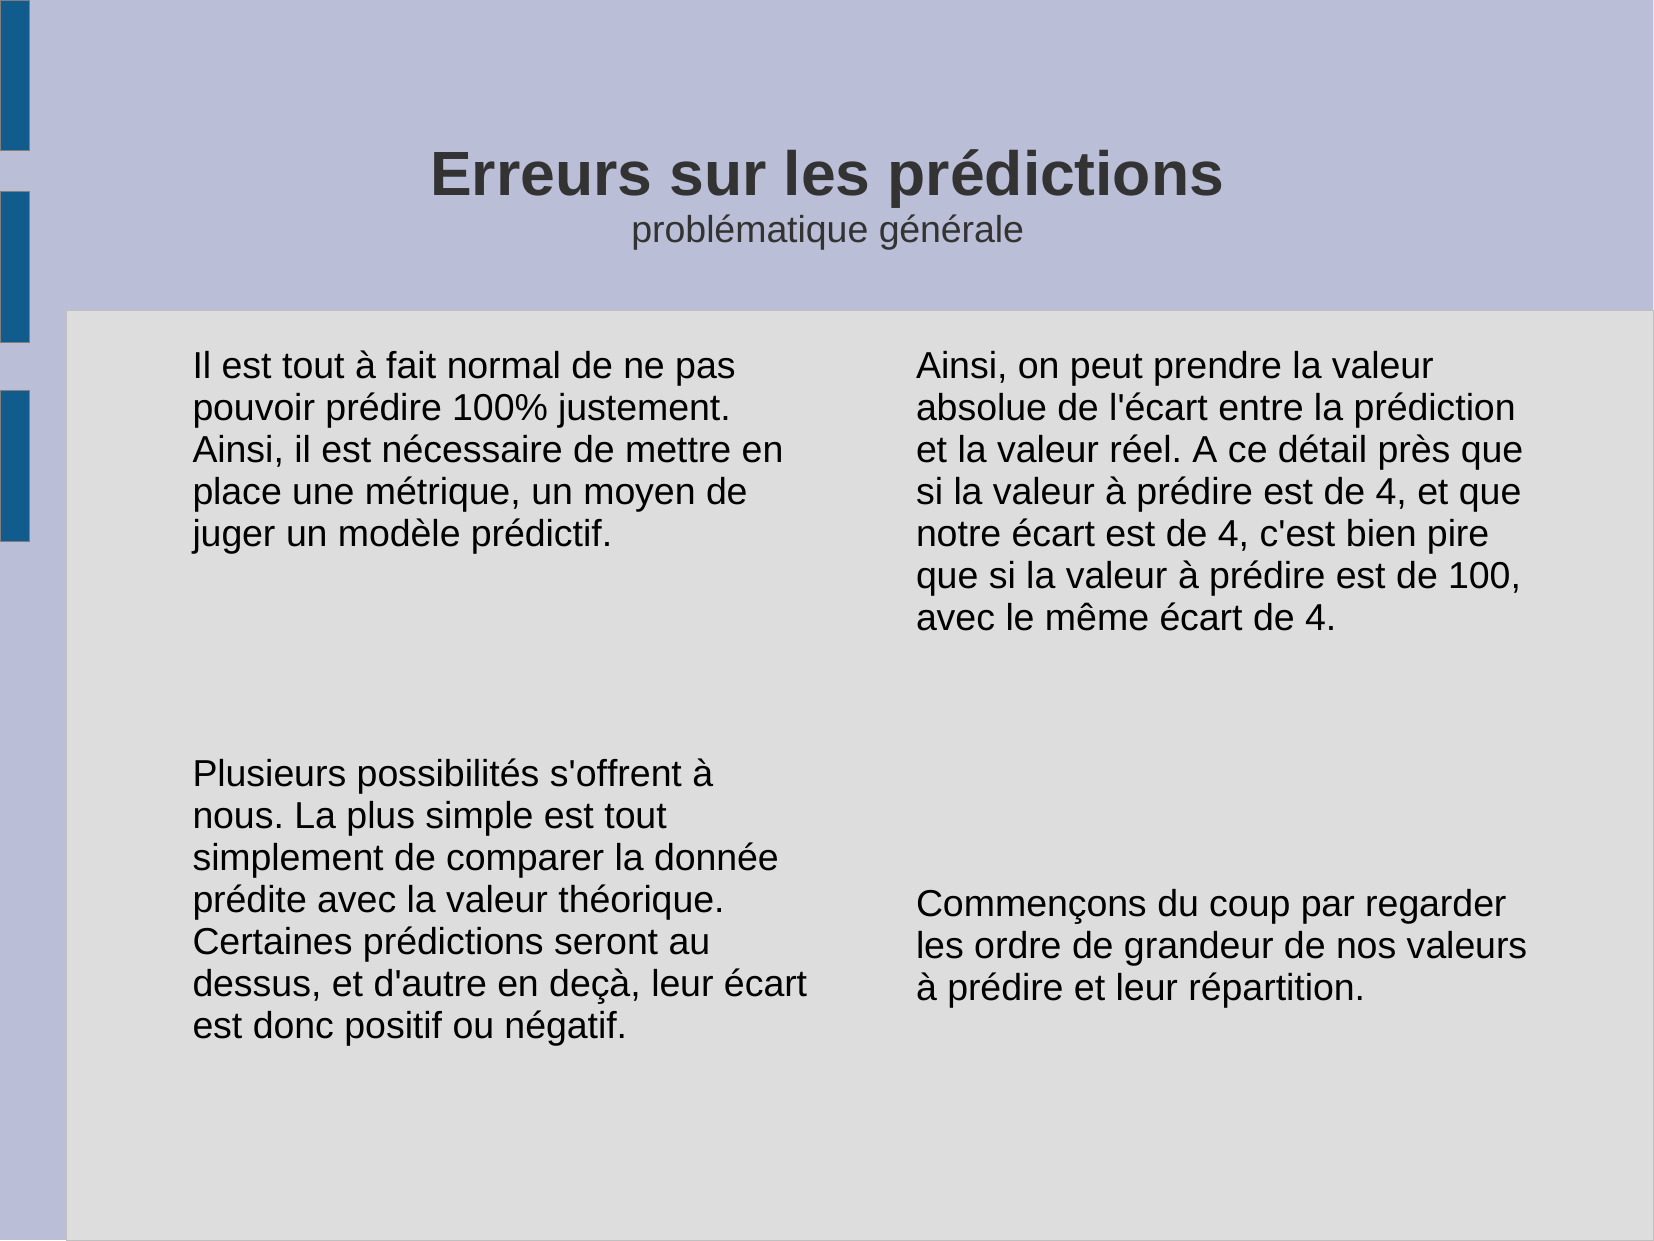

# Erreurs sur les prédictions problématique générale
Il est tout à fait normal de ne pas pouvoir prédire 100% justement. Ainsi, il est nécessaire de mettre en place une métrique, un moyen de juger un modèle prédictif.
Ainsi, on peut prendre la valeur absolue de l'écart entre la prédiction et la valeur réel. A ce détail près que si la valeur à prédire est de 4, et que notre écart est de 4, c'est bien pire que si la valeur à prédire est de 100, avec le même écart de 4.
Commençons du coup par regarder les ordre de grandeur de nos valeurs à prédire et leur répartition.
Plusieurs possibilités s'offrent à nous. La plus simple est tout simplement de comparer la donnée prédite avec la valeur théorique. Certaines prédictions seront au dessus, et d'autre en deçà, leur écart est donc positif ou négatif.